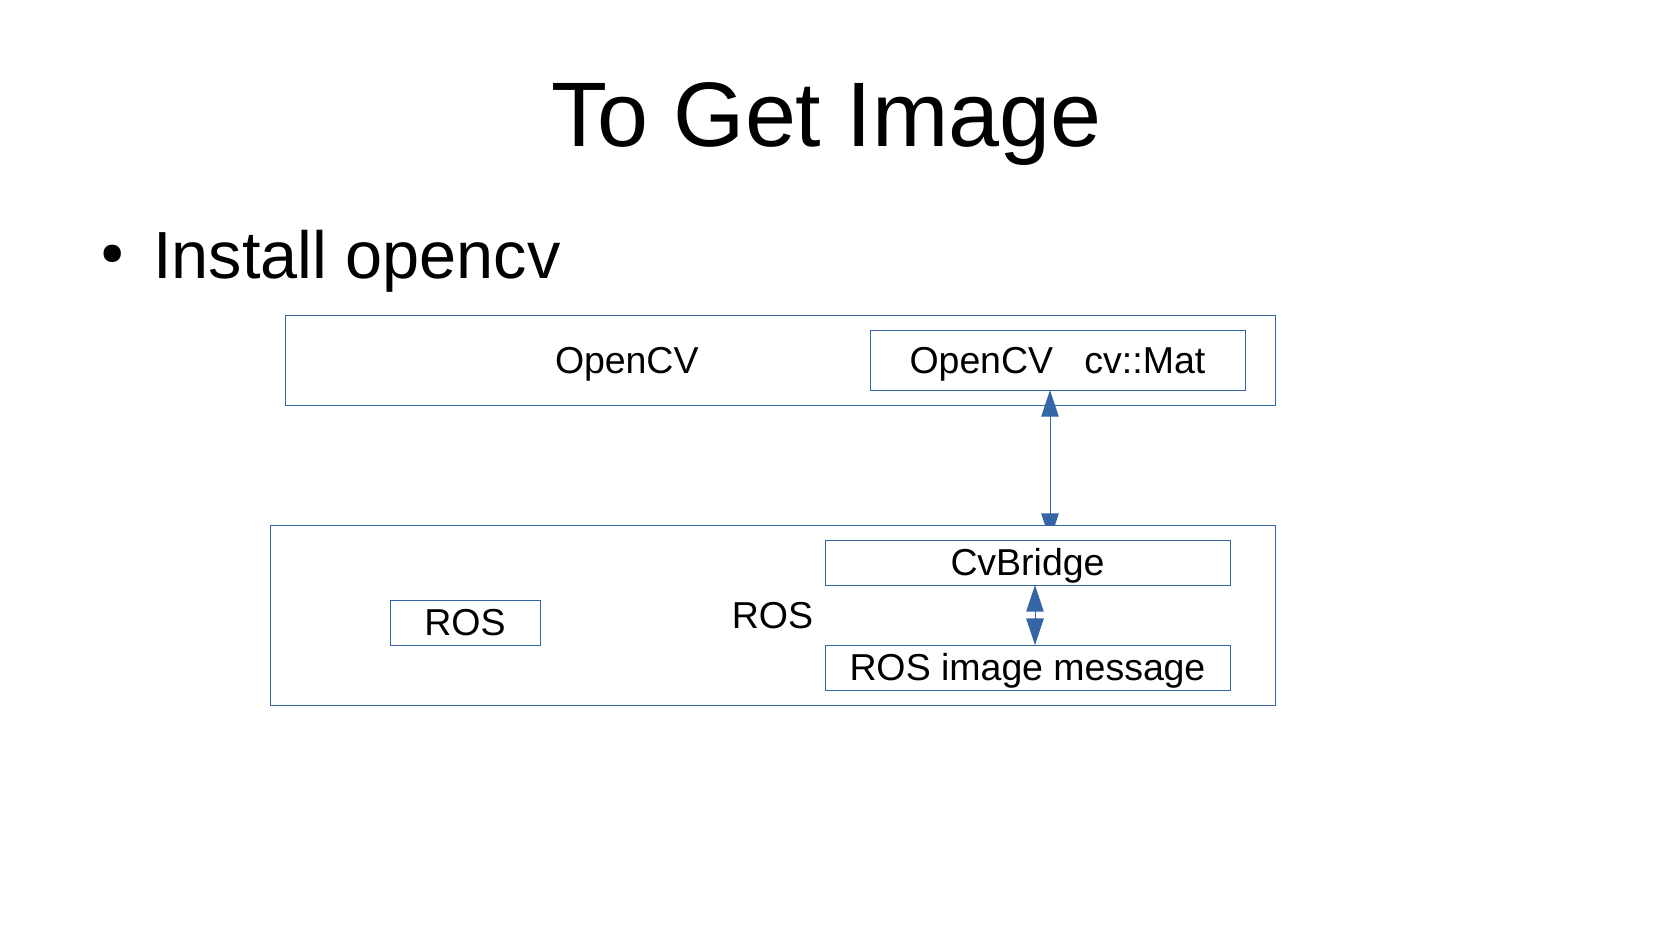

# To Get Image
Install opencv
OpenCV
OpenCV cv::Mat
ROS
CvBridge
ROS
ROS image message